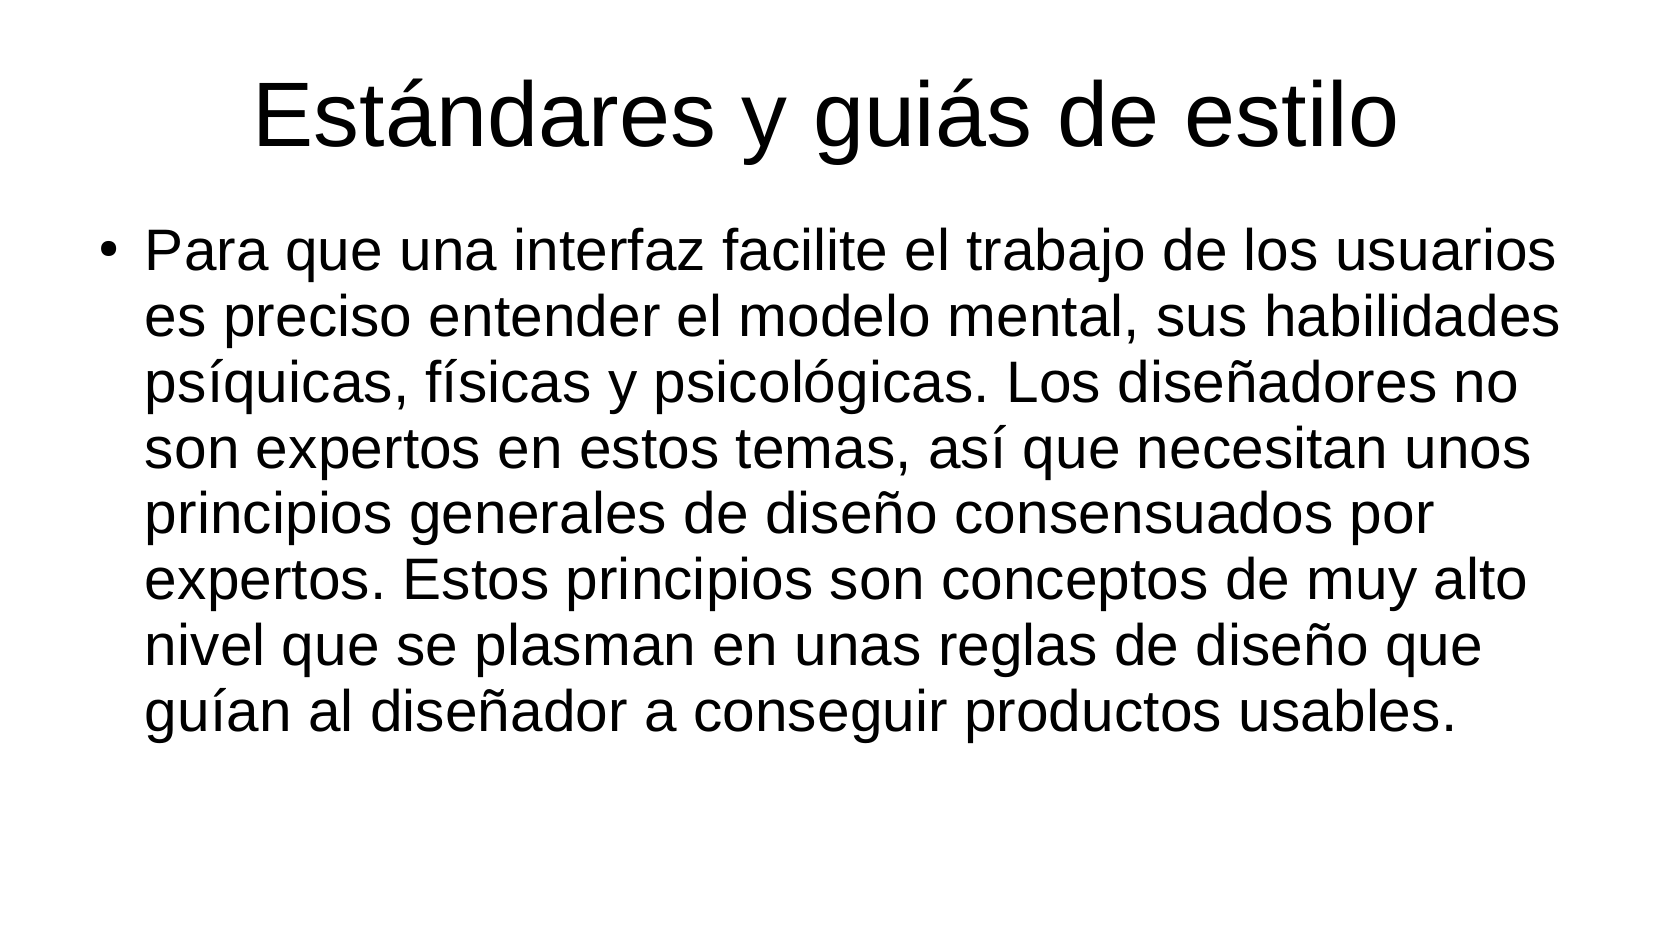

# Estándares y guiás de estilo
Para que una interfaz facilite el trabajo de los usuarios es preciso entender el modelo mental, sus habilidades psíquicas, físicas y psicológicas. Los diseñadores no son expertos en estos temas, así que necesitan unos principios generales de diseño consensuados por expertos. Estos principios son conceptos de muy alto nivel que se plasman en unas reglas de diseño que guían al diseñador a conseguir productos usables.